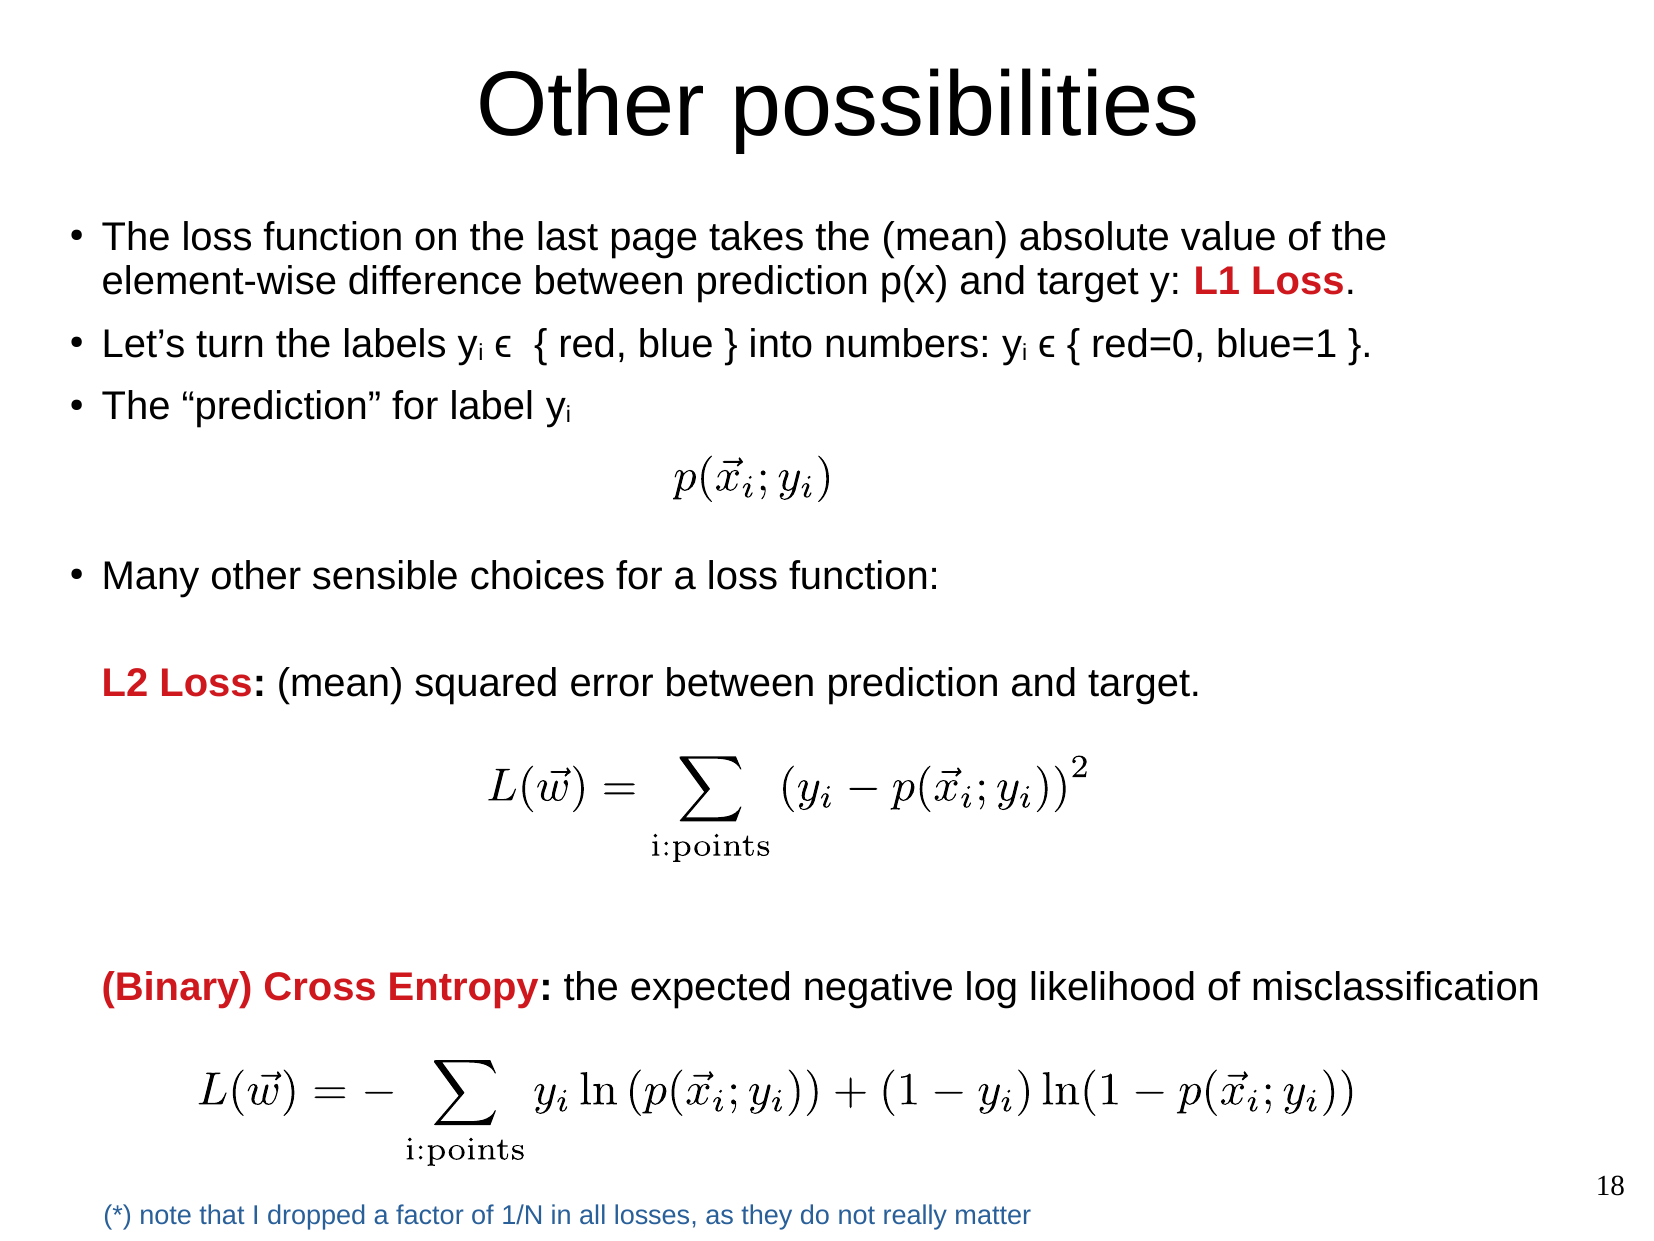

# Other possibilities
The loss function on the last page takes the (mean) absolute value of the element-wise difference between prediction p(x) and target y: L1 Loss.
Let’s turn the labels yi ϵ { red, blue } into numbers: yi ϵ { red=0, blue=1 }.
The “prediction” for label yi
Many other sensible choices for a loss function:
L2 Loss: (mean) squared error between prediction and target.
(Binary) Cross Entropy: the expected negative log likelihood of misclassification
18
(*) note that I dropped a factor of 1/N in all losses, as they do not really matter